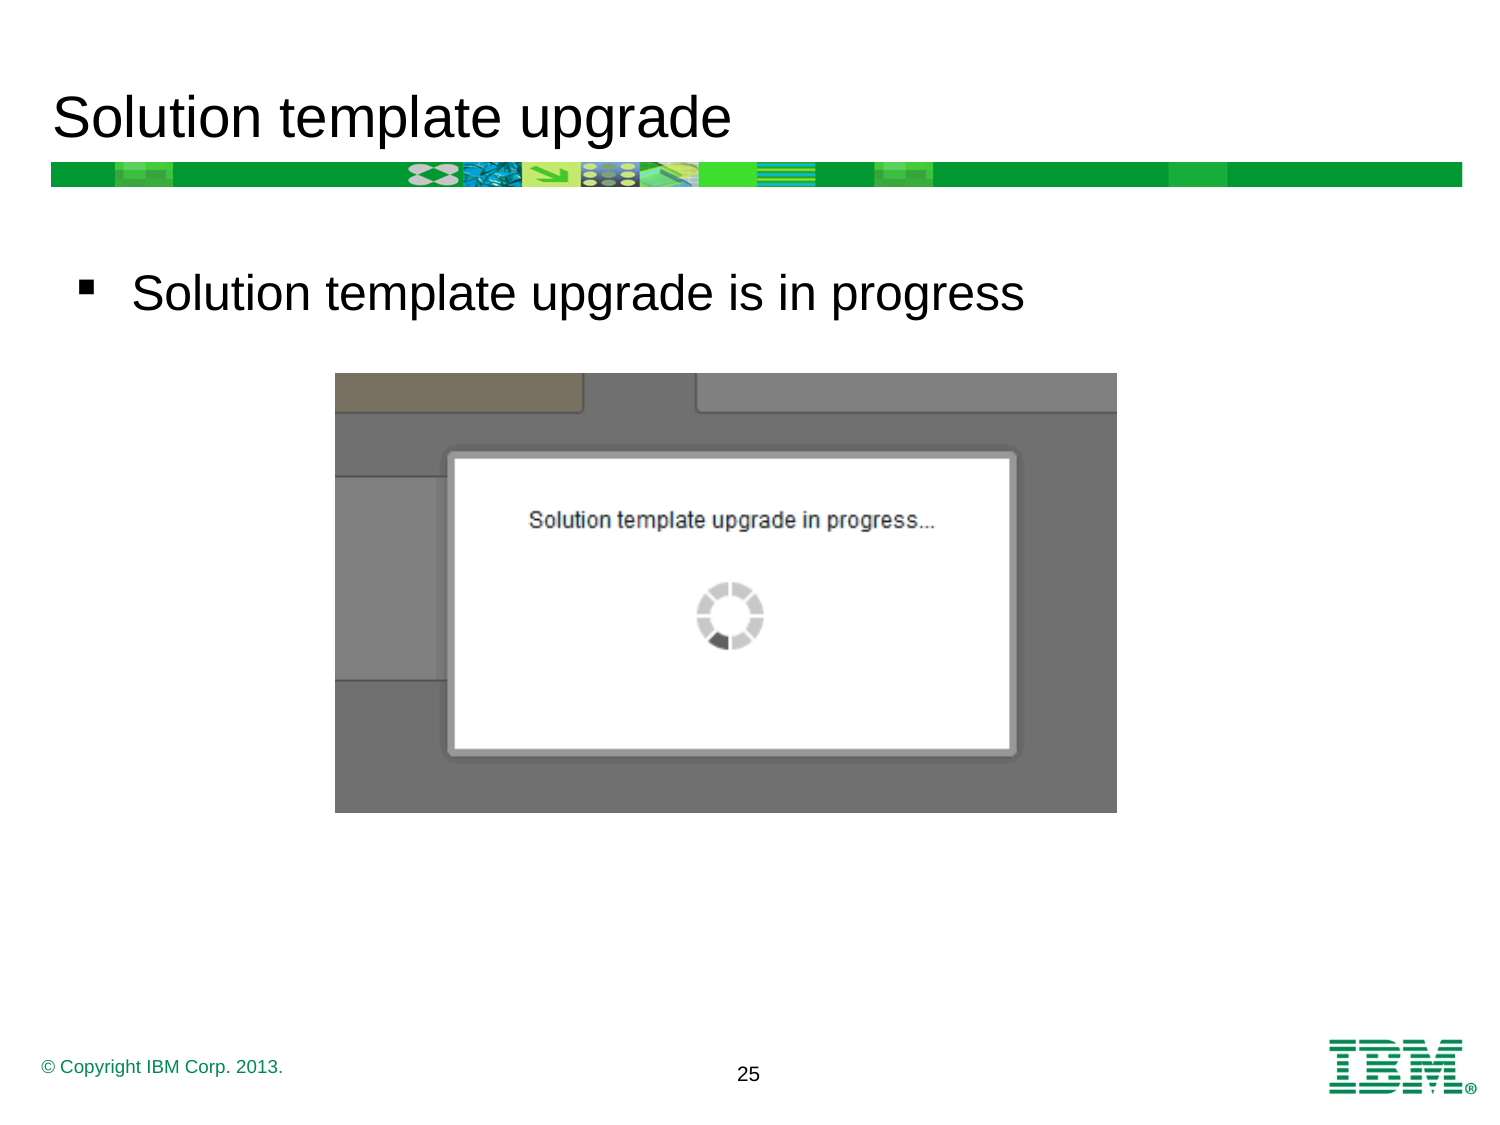

# Solution template upgrade
Solution template upgrade is in progress
25